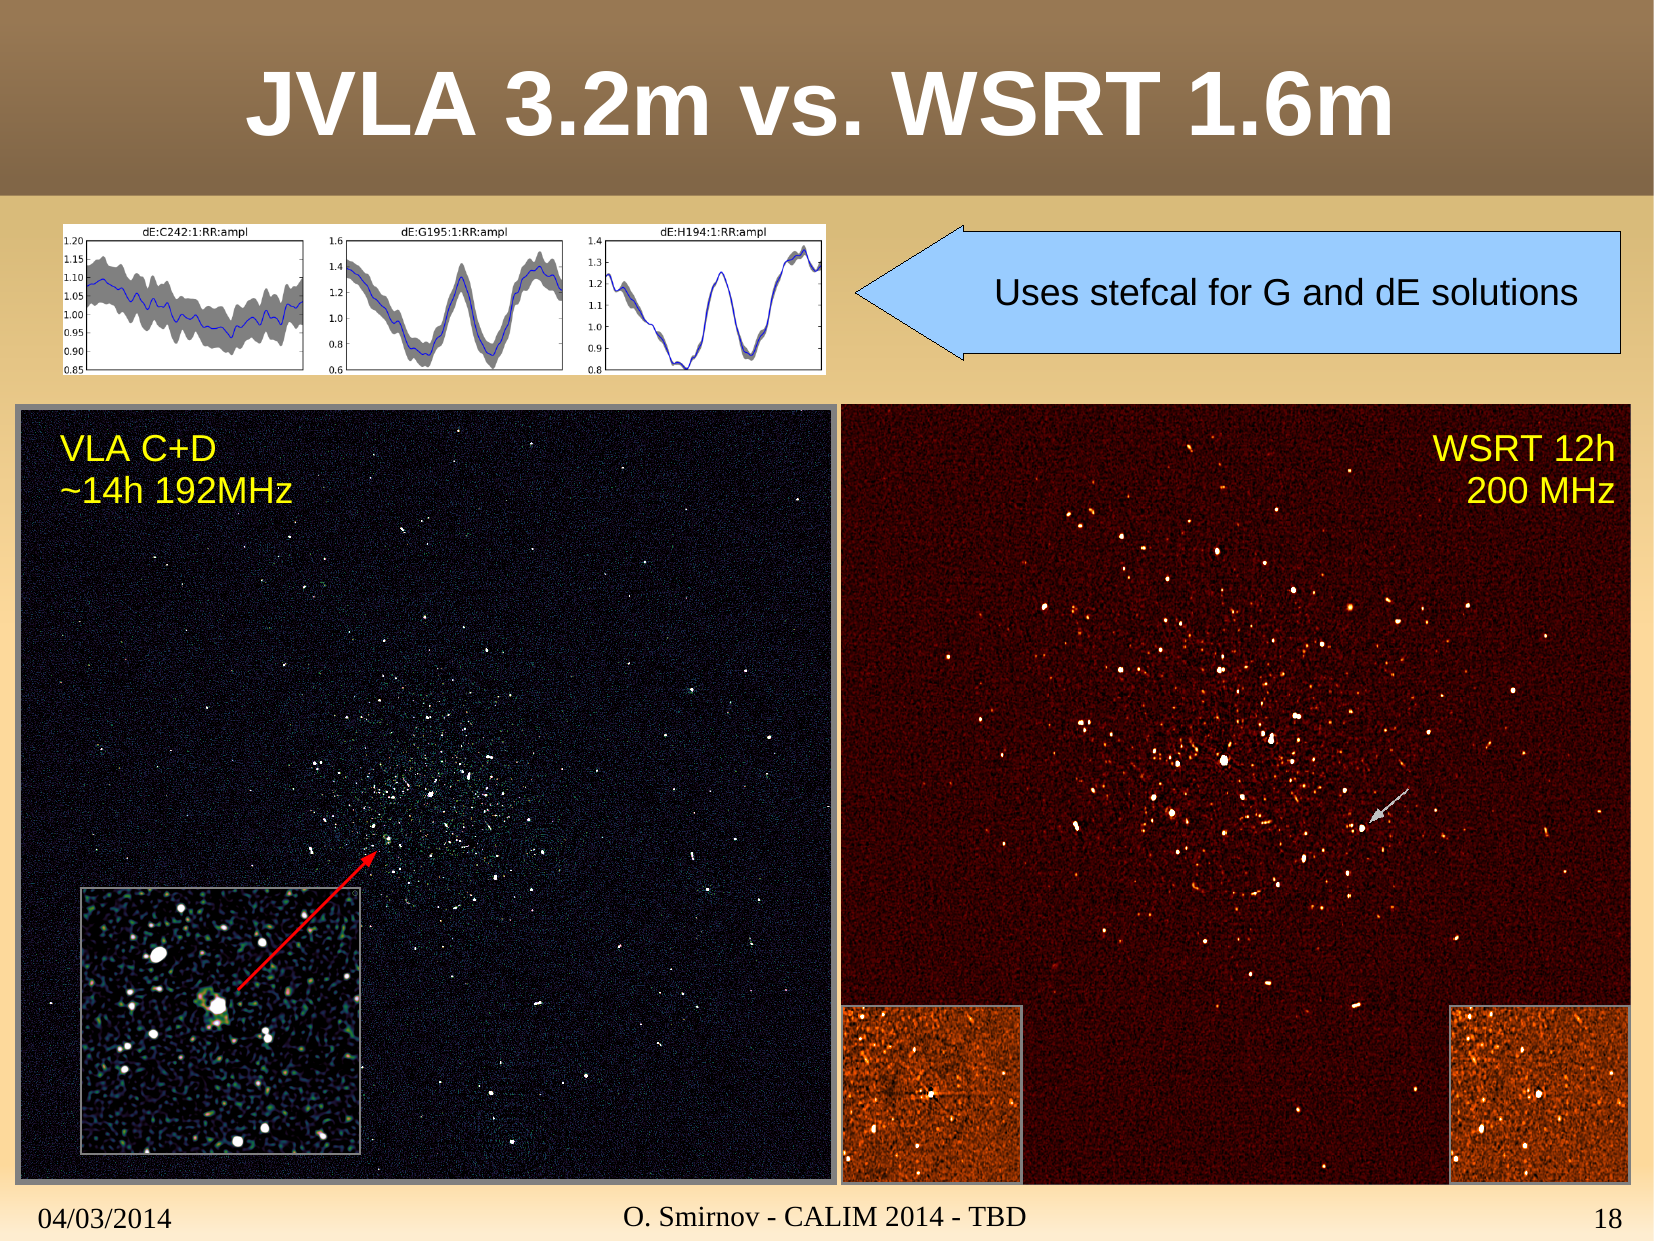

# JVLA 3.2m vs. WSRT 1.6m
Uses stefcal for G and dE solutions
VLA C+D
~14h 192MHz
WSRT 12h 200 MHz
O. Smirnov - CALIM 2014 - TBD
04/03/2014
18